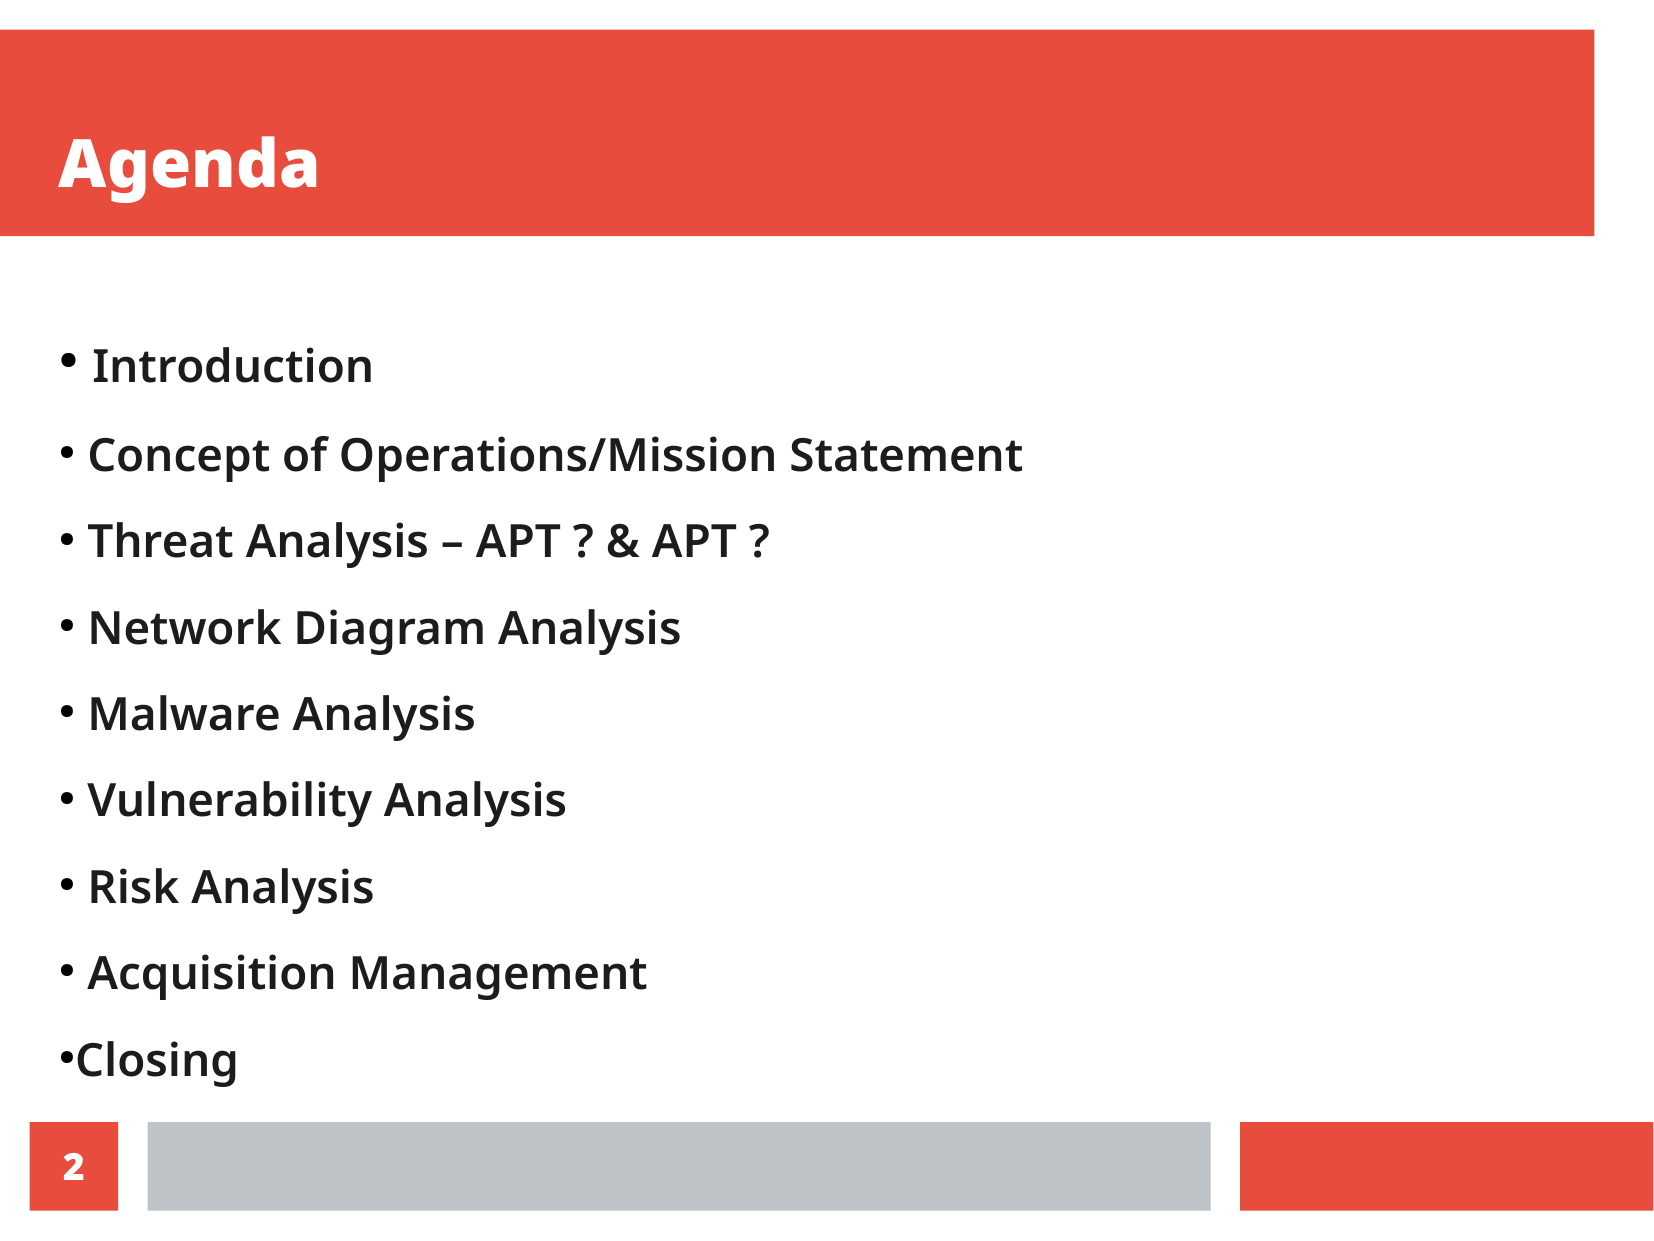

# Agenda
 Introduction
 Concept of Operations/Mission Statement
 Threat Analysis – APT ? & APT ?
 Network Diagram Analysis
 Malware Analysis
 Vulnerability Analysis
 Risk Analysis
 Acquisition Management
Closing
2